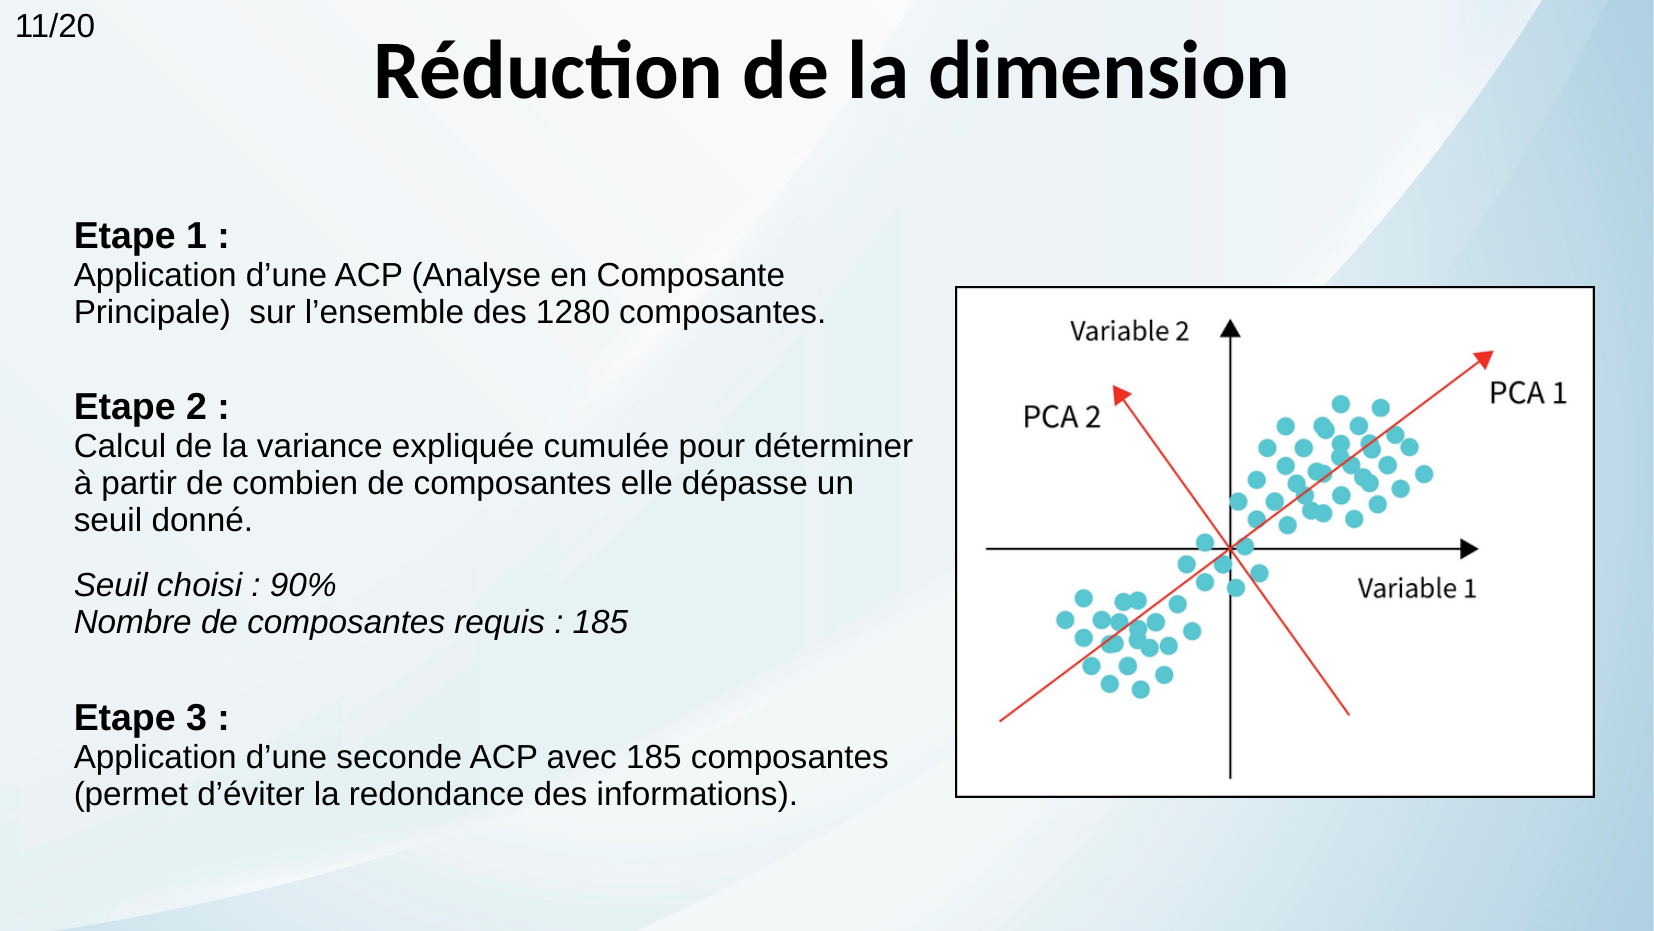

11/20
# Réduction de la dimension
Etape 1 :
Application d’une ACP (Analyse en Composante Principale) sur l’ensemble des 1280 composantes.
Etape 2 :
Calcul de la variance expliquée cumulée pour déterminer à partir de combien de composantes elle dépasse un seuil donné.
Seuil choisi : 90%
Nombre de composantes requis : 185
Etape 3 :
Application d’une seconde ACP avec 185 composantes (permet d’éviter la redondance des informations).